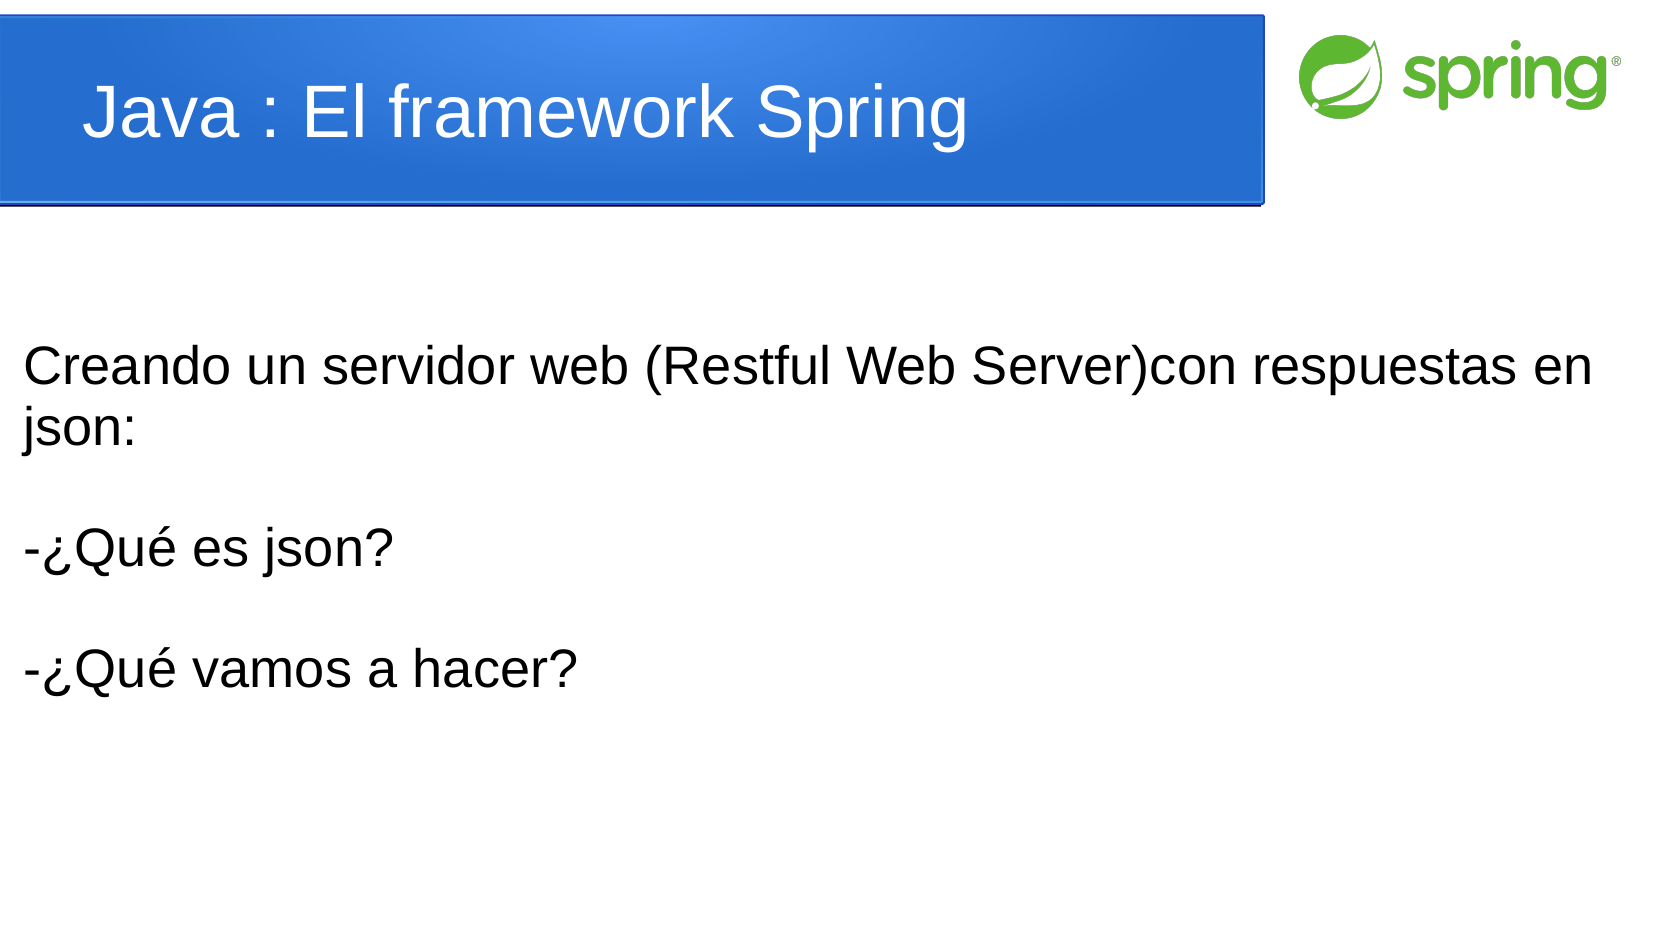

# Java : El framework Spring
Creando un servidor web (Restful Web Server)con respuestas en json:
-¿Qué es json?
-¿Qué vamos a hacer?